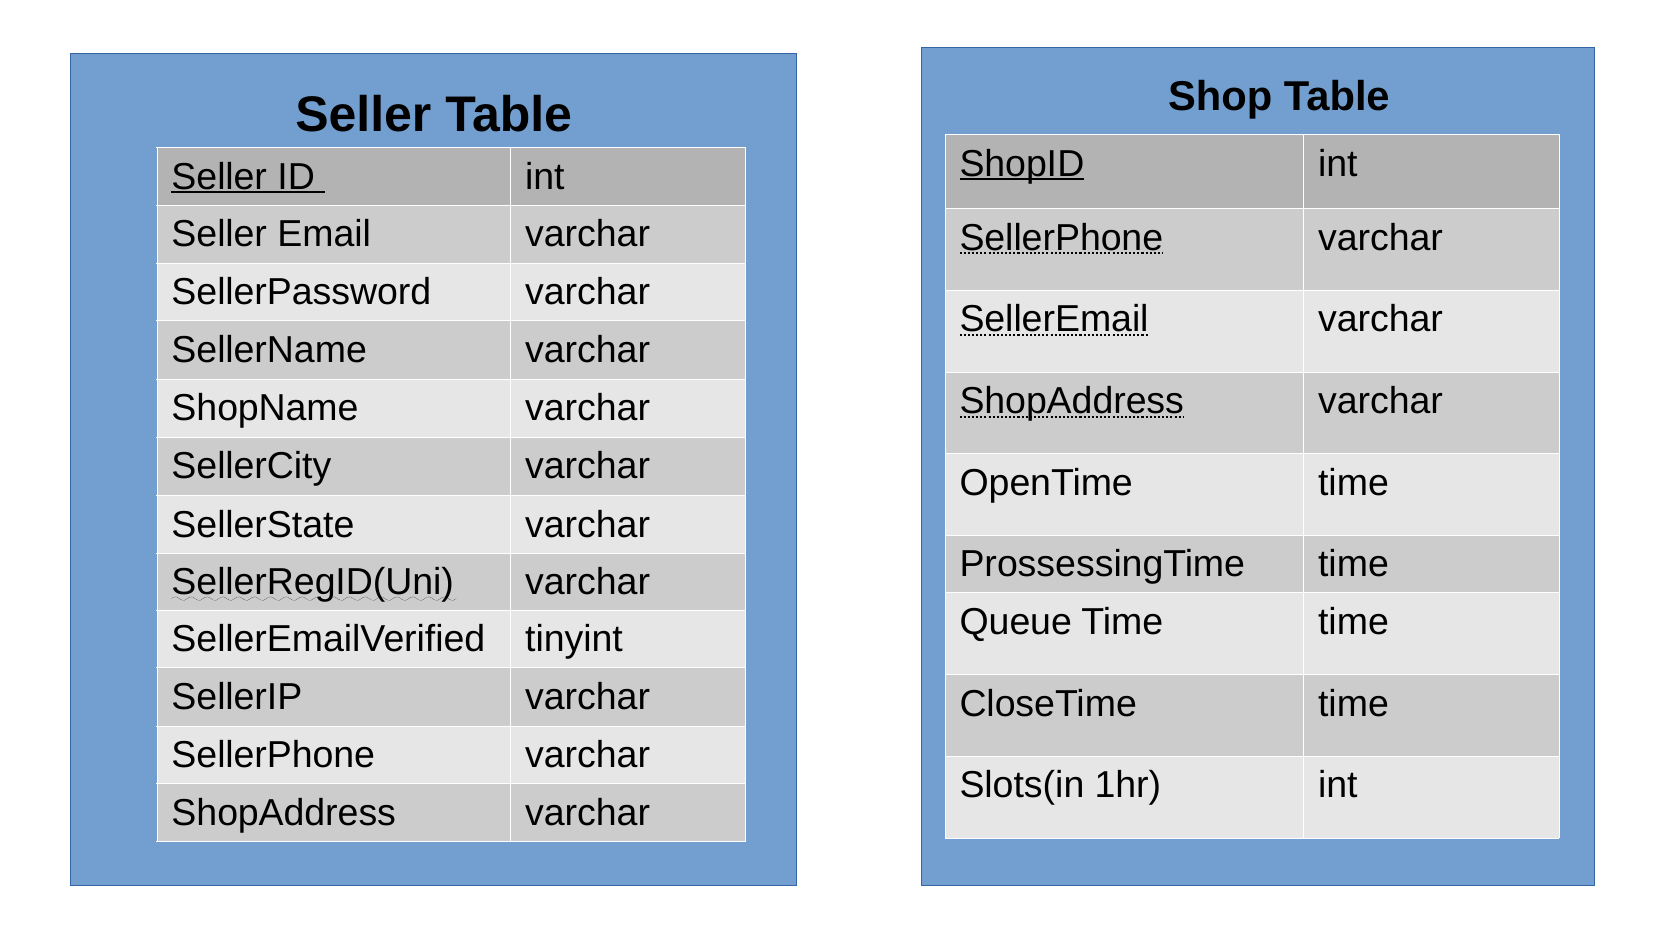

Seller Table
Shop Table
| ShopID | int |
| --- | --- |
| SellerPhone | varchar |
| SellerEmail | varchar |
| ShopAddress | varchar |
| OpenTime | time |
| ProssessingTime | time |
| Queue Time | time |
| CloseTime | time |
| Slots(in 1hr) | int |
| Seller ID | int |
| --- | --- |
| Seller Email | varchar |
| SellerPassword | varchar |
| SellerName | varchar |
| ShopName | varchar |
| SellerCity | varchar |
| SellerState | varchar |
| SellerRegID(Uni) | varchar |
| SellerEmailVerified | tinyint |
| SellerIP | varchar |
| SellerPhone | varchar |
| ShopAddress | varchar |